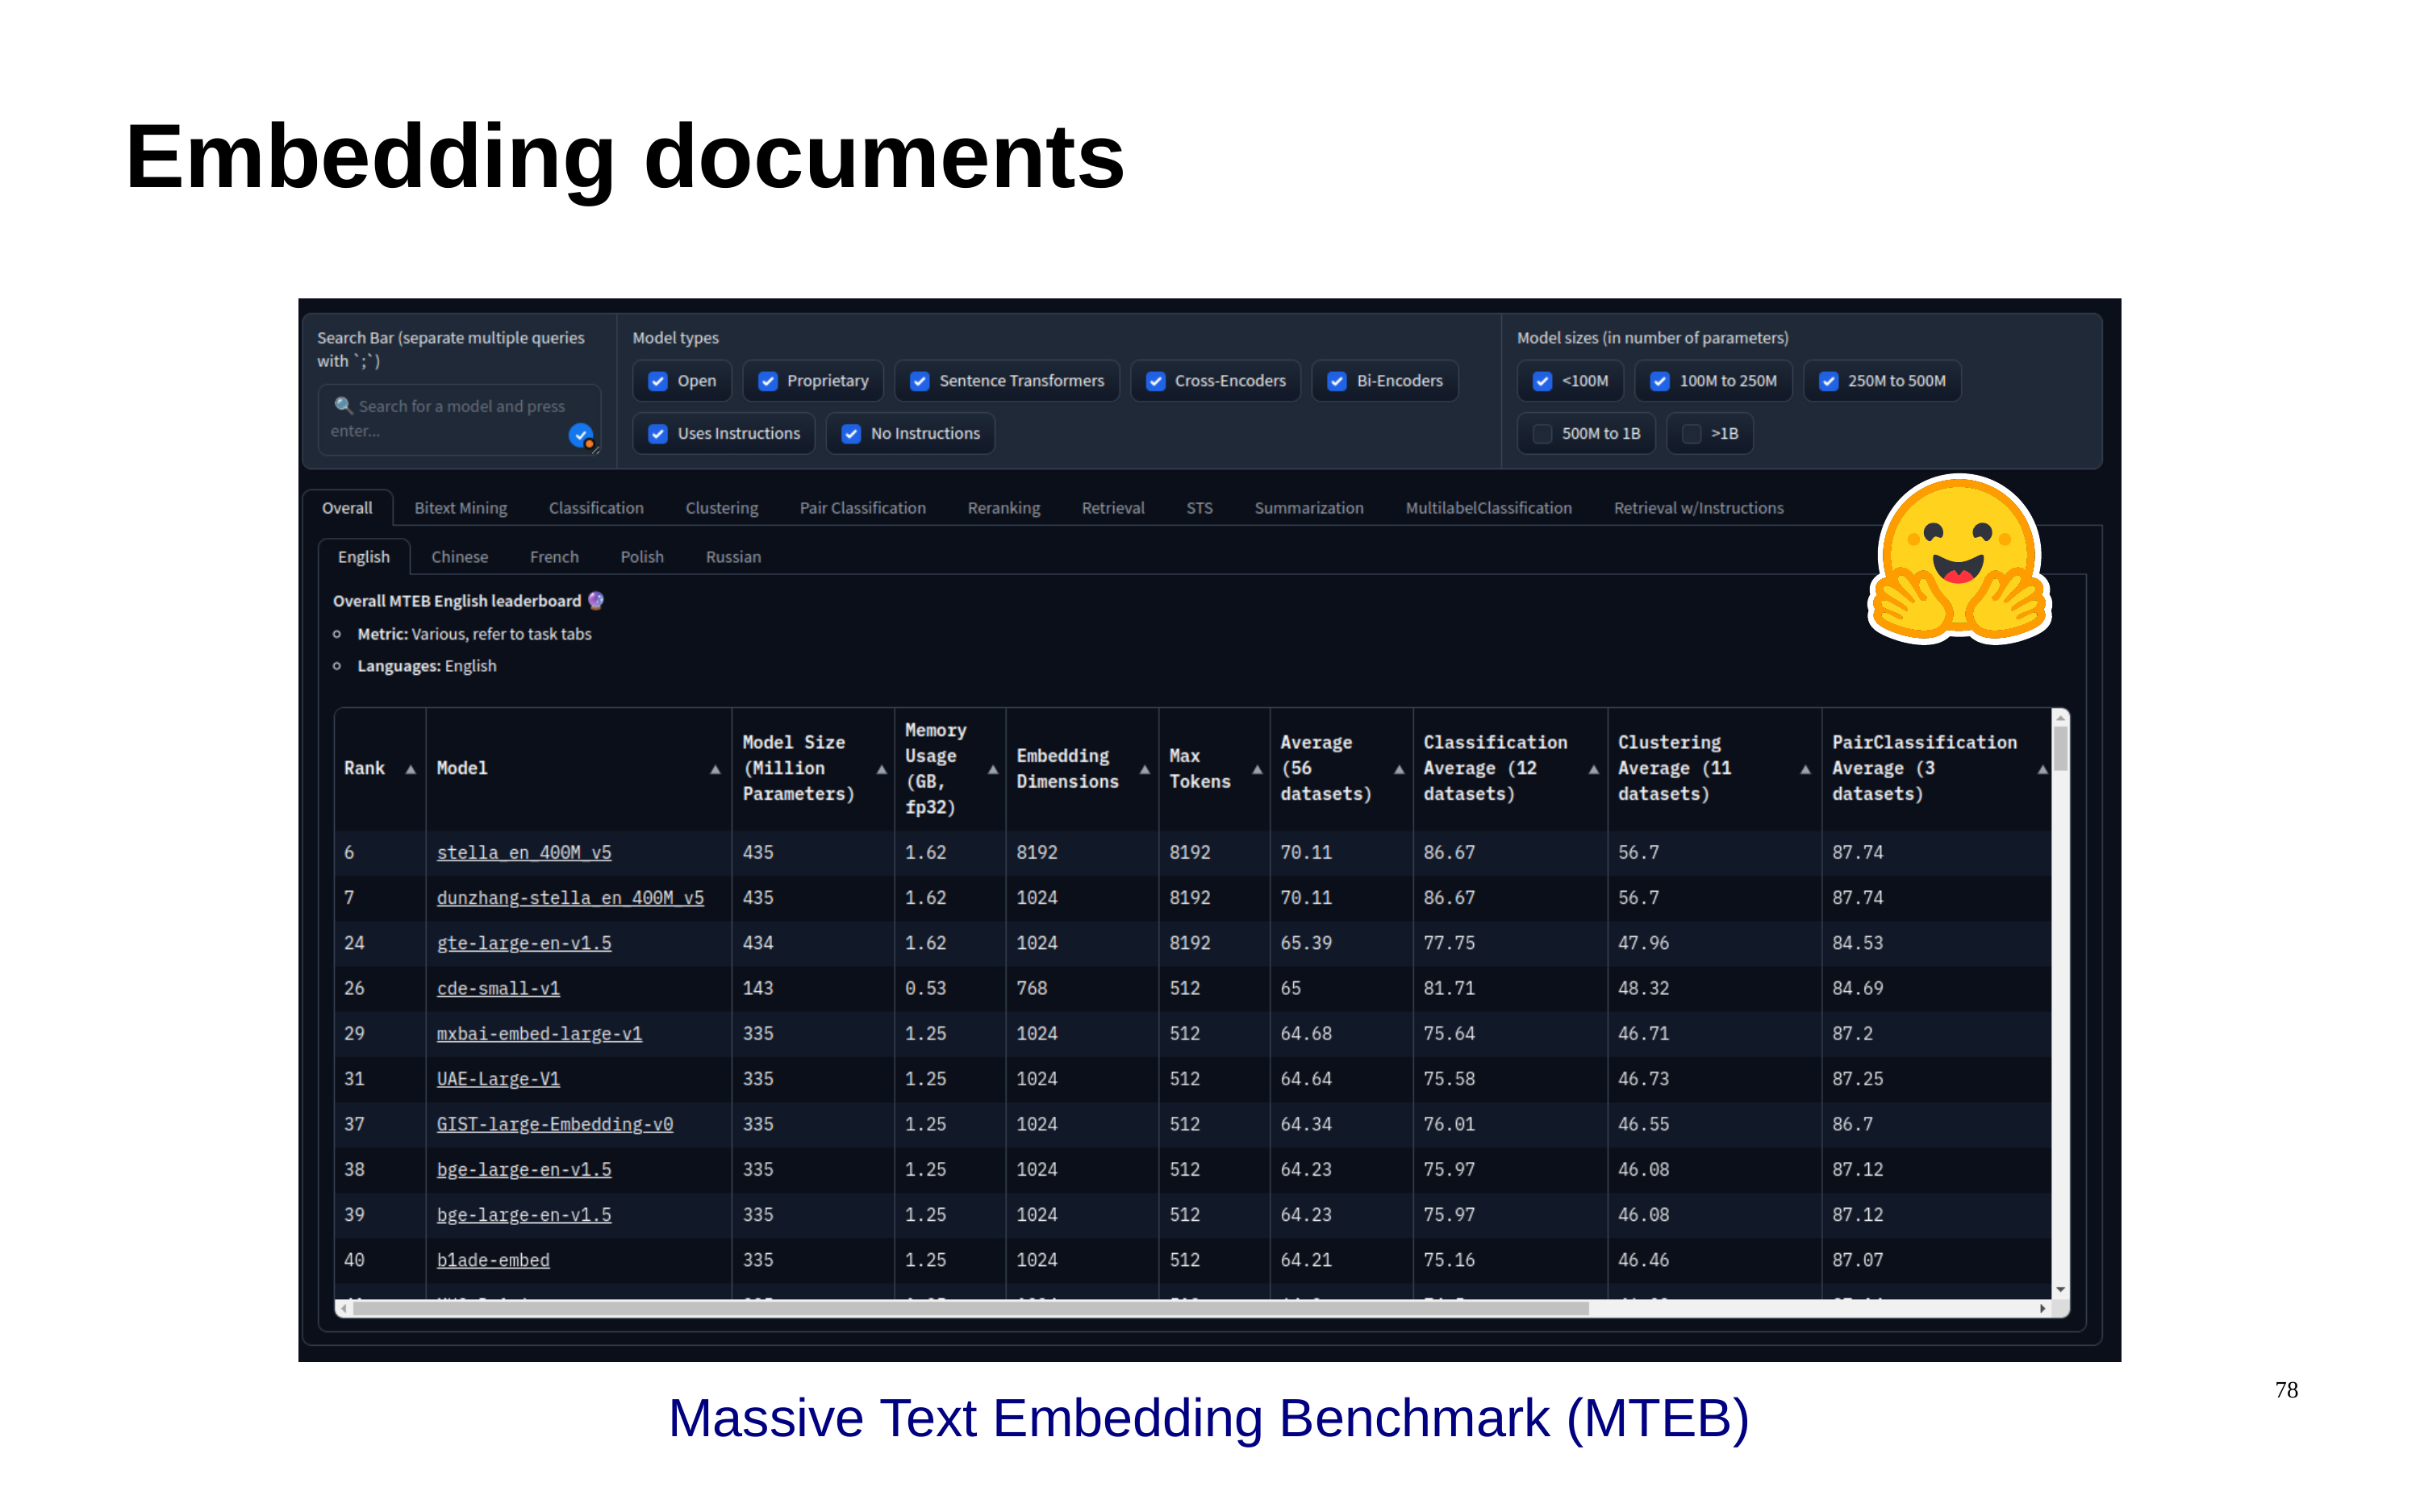

Embedding documents
Massive Text Embedding Benchmark (MTEB)
78